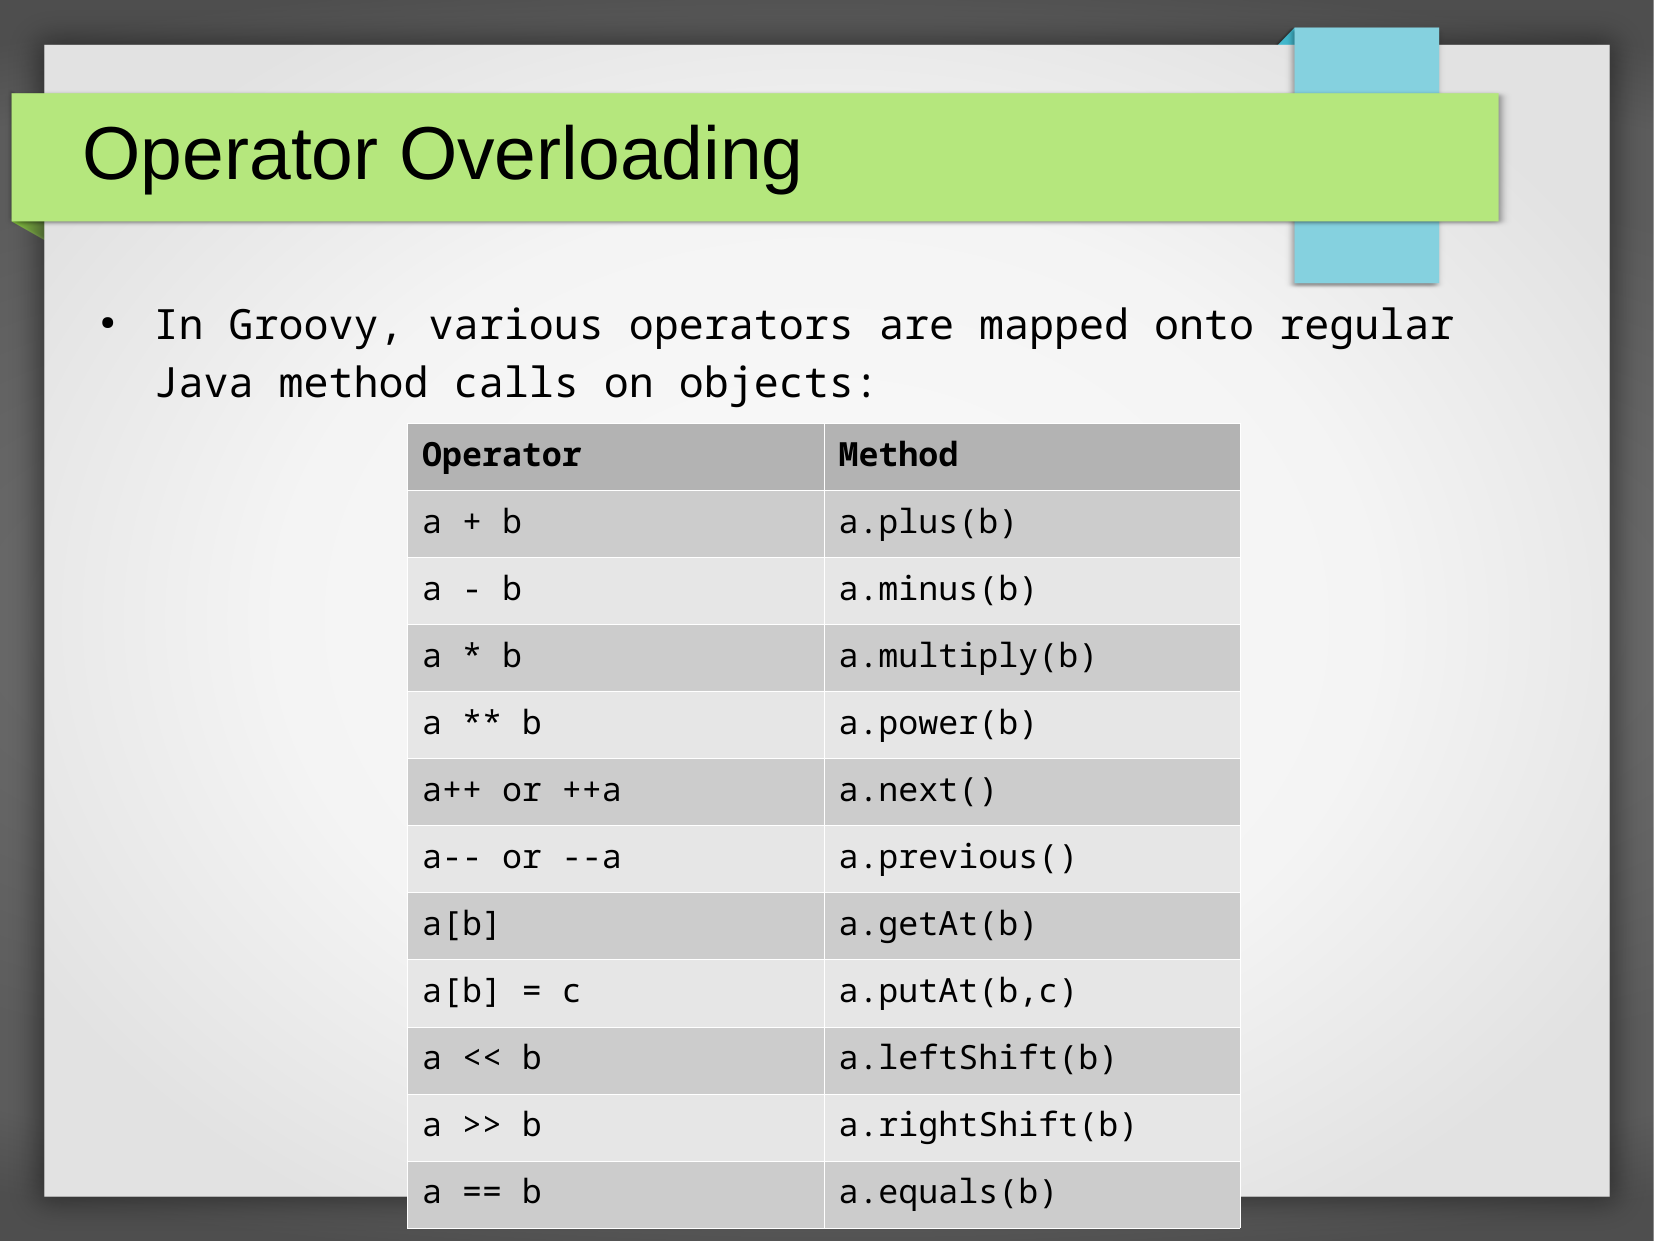

# Operator Overloading
Operator Overloading
In Groovy, various operators are mapped onto regular Java method calls on objects:
| Operator | Method |
| --- | --- |
| a + b | a.plus(b) |
| a - b | a.minus(b) |
| a \* b | a.multiply(b) |
| a \*\* b | a.power(b) |
| a++ or ++a | a.next() |
| a-- or --a | a.previous() |
| a[b] | a.getAt(b) |
| a[b] = c | a.putAt(b,c) |
| a << b | a.leftShift(b) |
| a >> b | a.rightShift(b) |
| a == b | a.equals(b) |